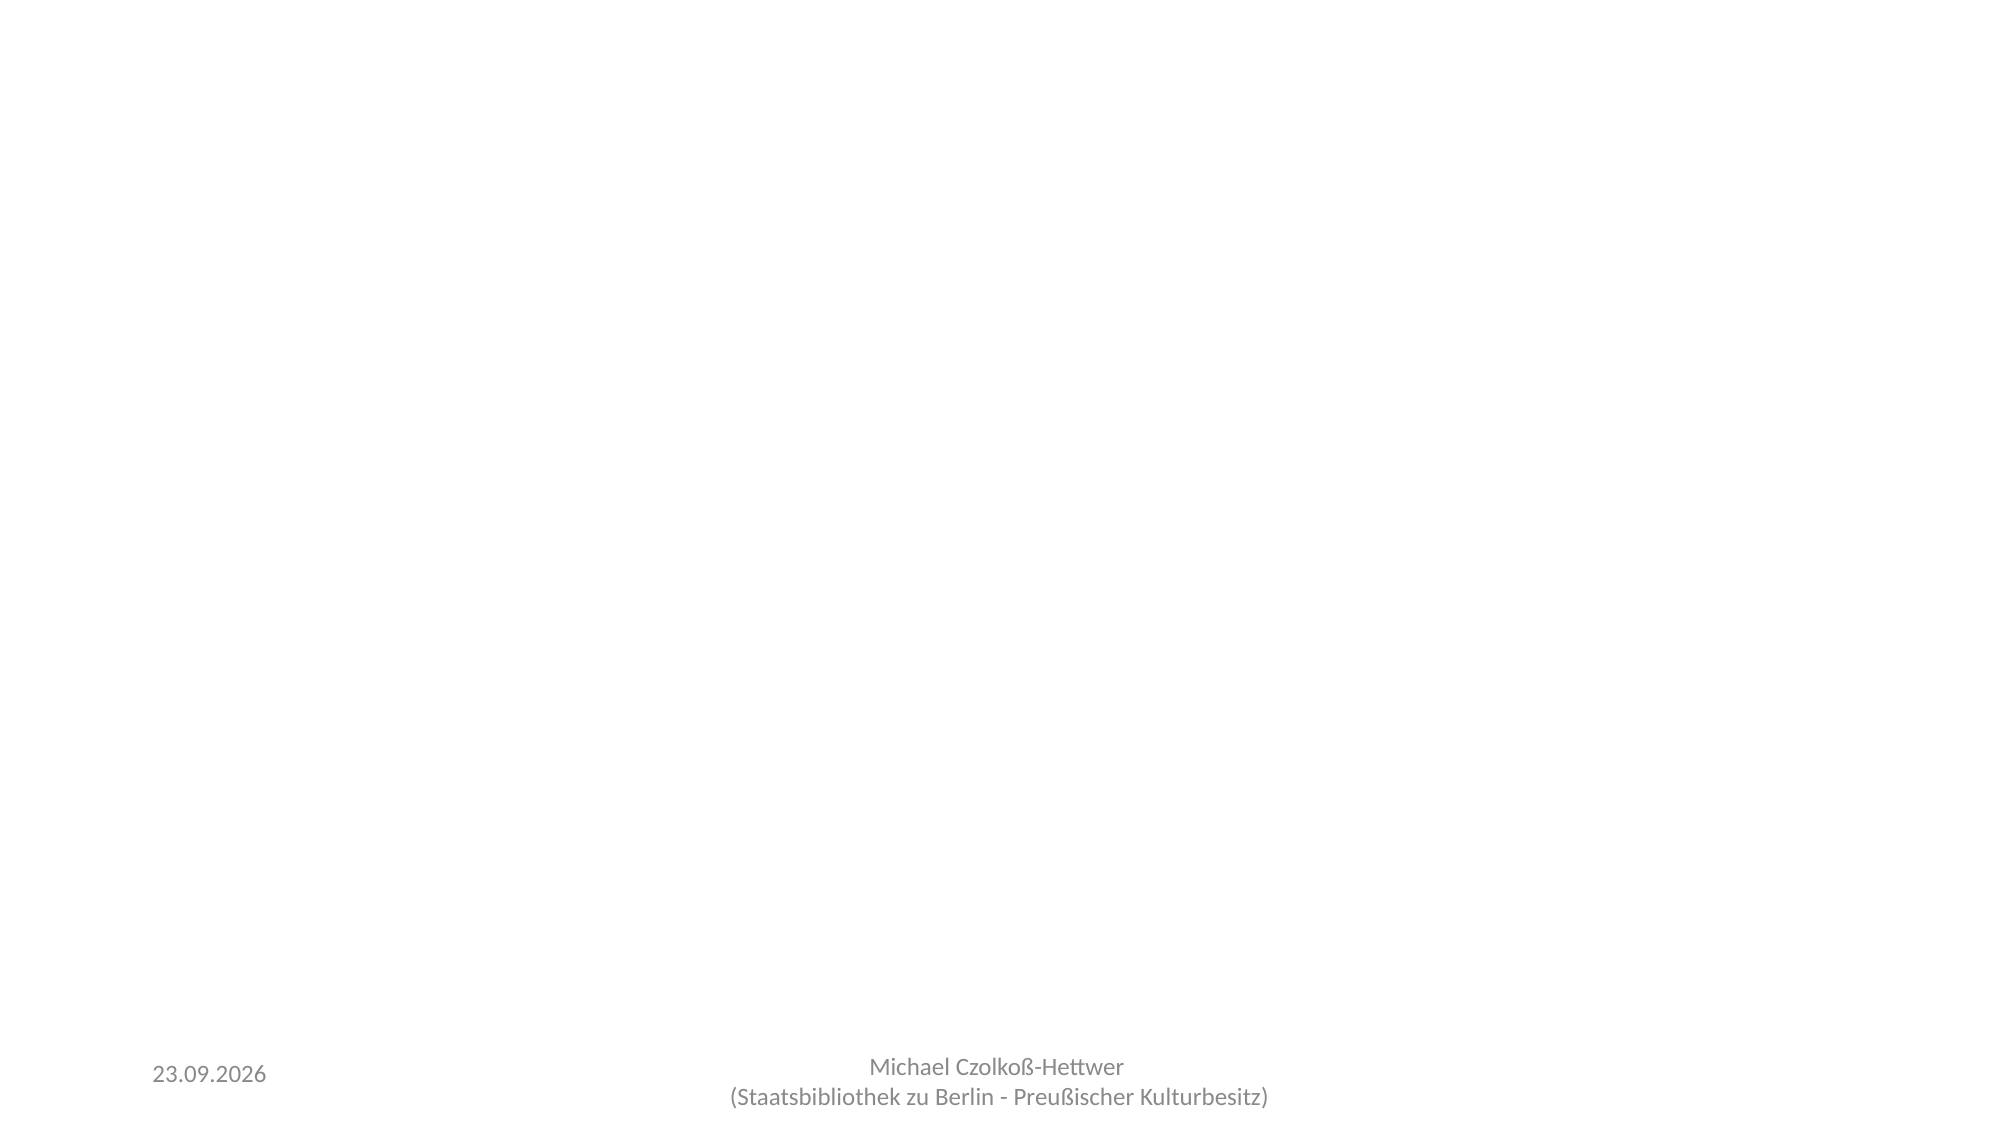

# II. Definitionsansätze zum Begriff „Forschungsdaten“
→ generische Definition
„Zu Forschungsdaten zählen u.a. Messdaten, Laborwerte, audiovisuelle Informationen, Texte, Surveydaten, Objekte aus Sammlungen oder Proben, die in der wissenschaftlichen Arbeit entstehen, entwickelt oder ausgewertet werden. Methodische Testverfahren, wie Fragebögen, Software und Simulationen können ebenfalls zentrale Ergebnisse wissenschaftlicher Forschung darstellen und sollten daher ebenfalls unter den Begriff Forschungsdaten gefasst werden.“
DFG, Leitlinien zum Umgang mit Forschungsdaten, Stand: 30.09.2015
Michael Czolkoß-Hettwer
(Staatsbibliothek zu Berlin - Preußischer Kulturbesitz)